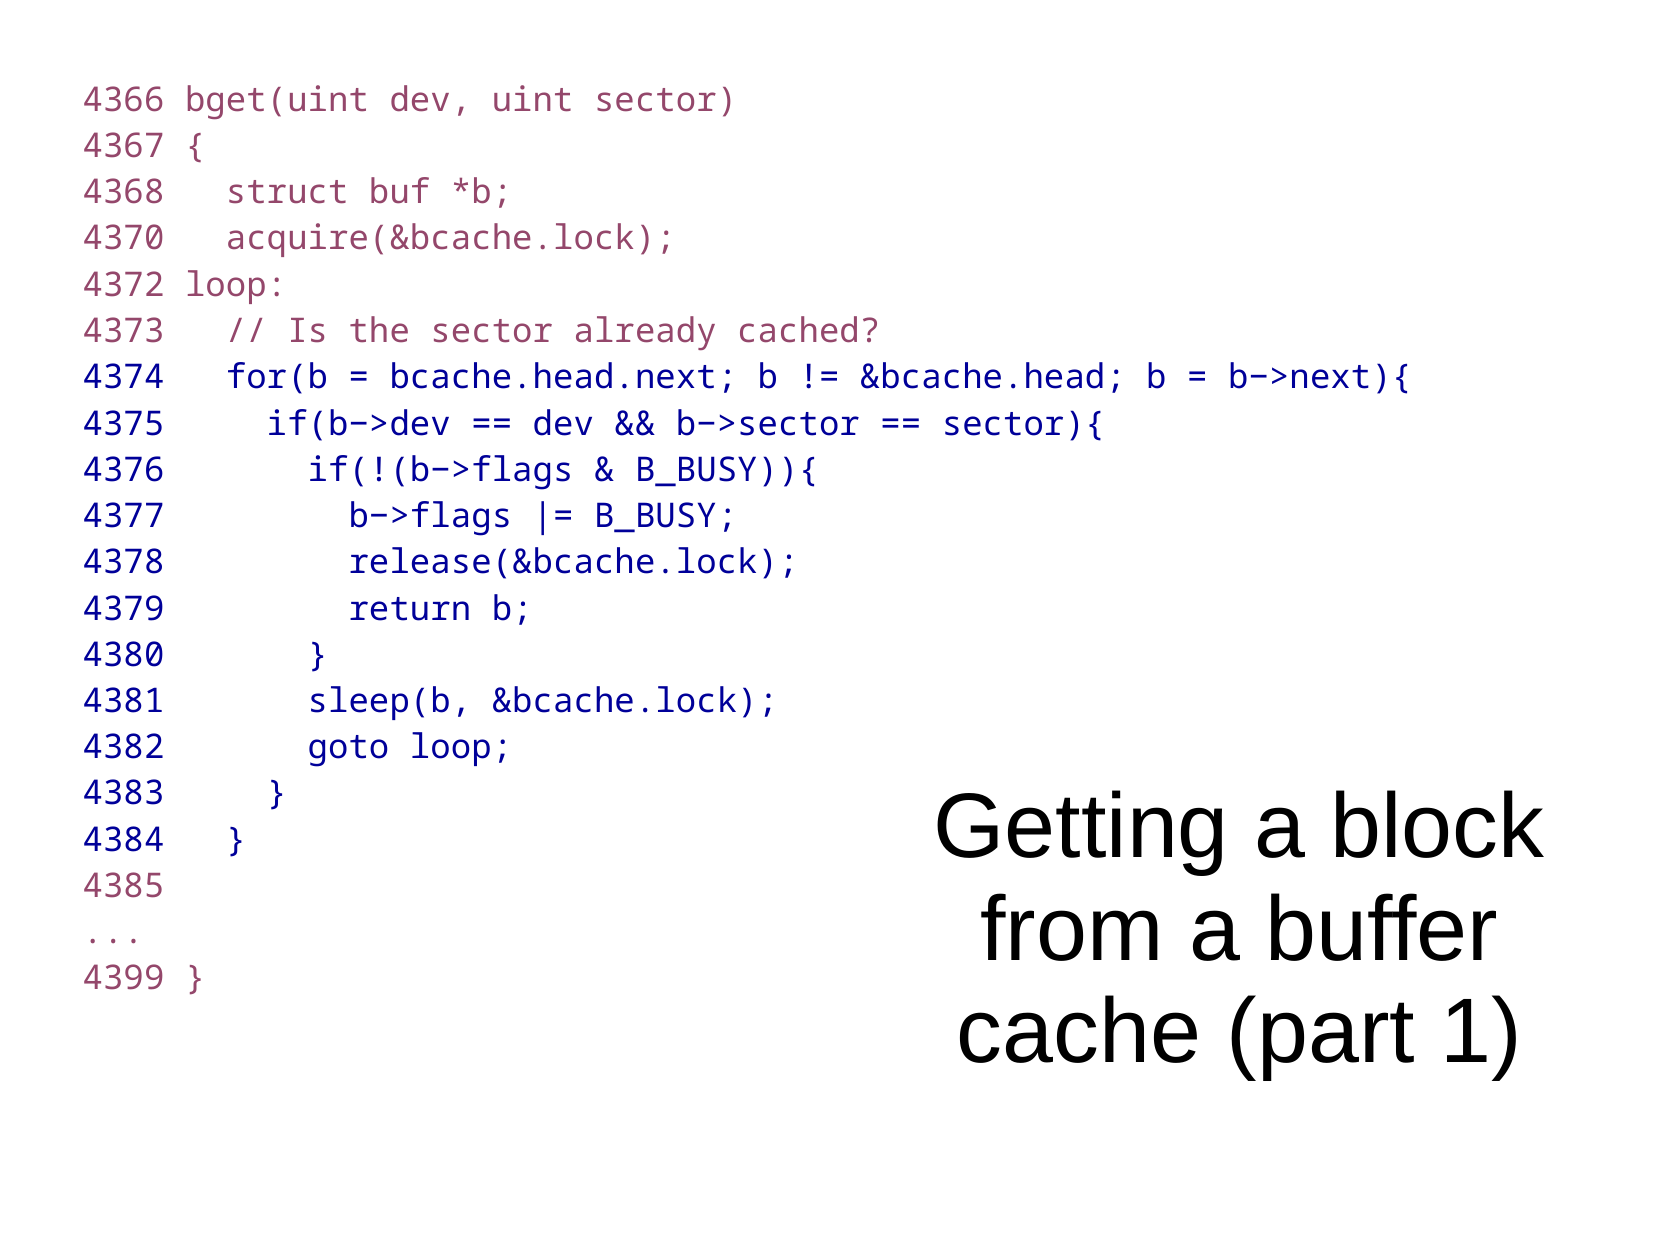

4366 bget(uint dev, uint sector)
4367 {
4368 struct buf *b;
4370 acquire(&bcache.lock);
4372 loop:
4373 // Is the sector already cached?
4374 for(b = bcache.head.next; b != &bcache.head; b = b−>next){
4375 if(b−>dev == dev && b−>sector == sector){
4376 if(!(b−>flags & B_BUSY)){
4377 b−>flags |= B_BUSY;
4378 release(&bcache.lock);
4379 return b;
4380 }
4381 sleep(b, &bcache.lock);
4382 goto loop;
4383 }
4384 }
4385
...
4399 }
# Getting a block from a buffer cache (part 1)